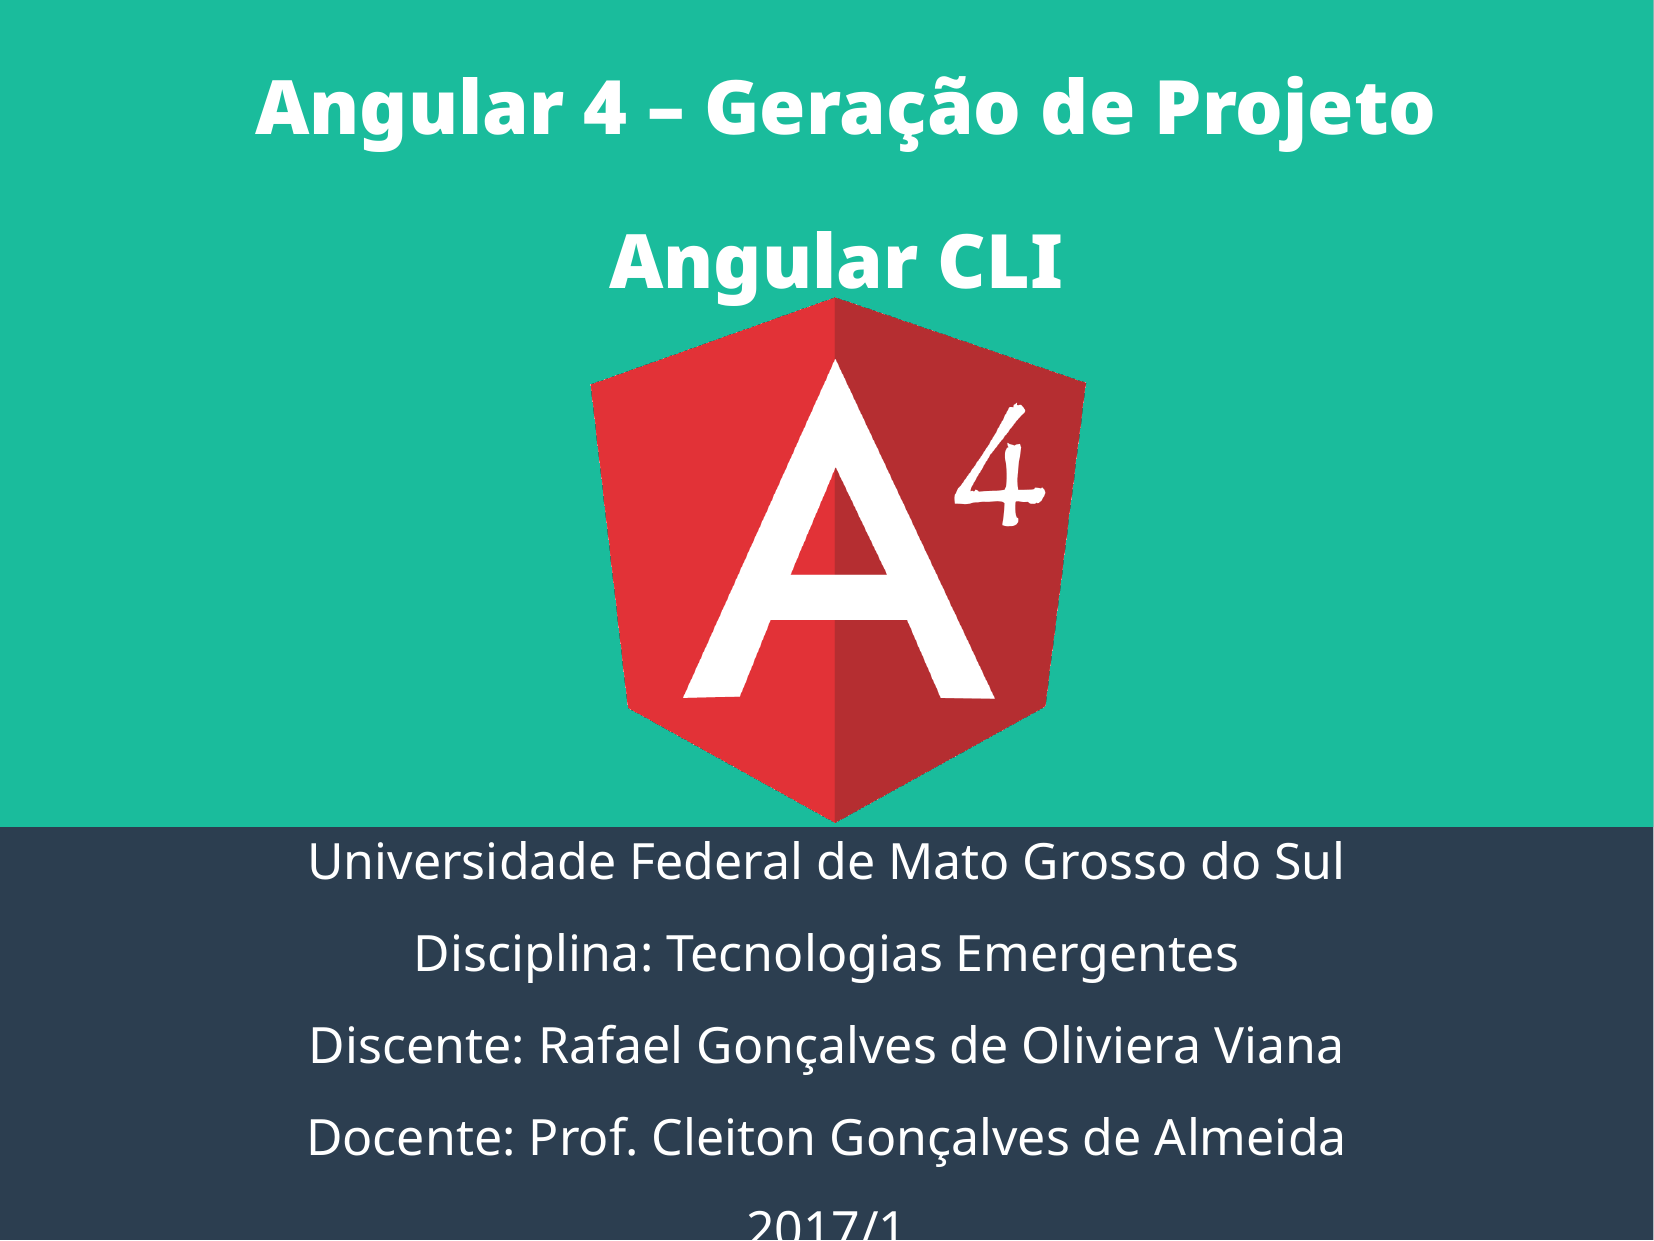

# Angular 4 – Geração de Projeto Angular CLI
Universidade Federal de Mato Grosso do Sul
Disciplina: Tecnologias Emergentes
Discente: Rafael Gonçalves de Oliviera Viana
Docente: Prof. Cleiton Gonçalves de Almeida
2017/1